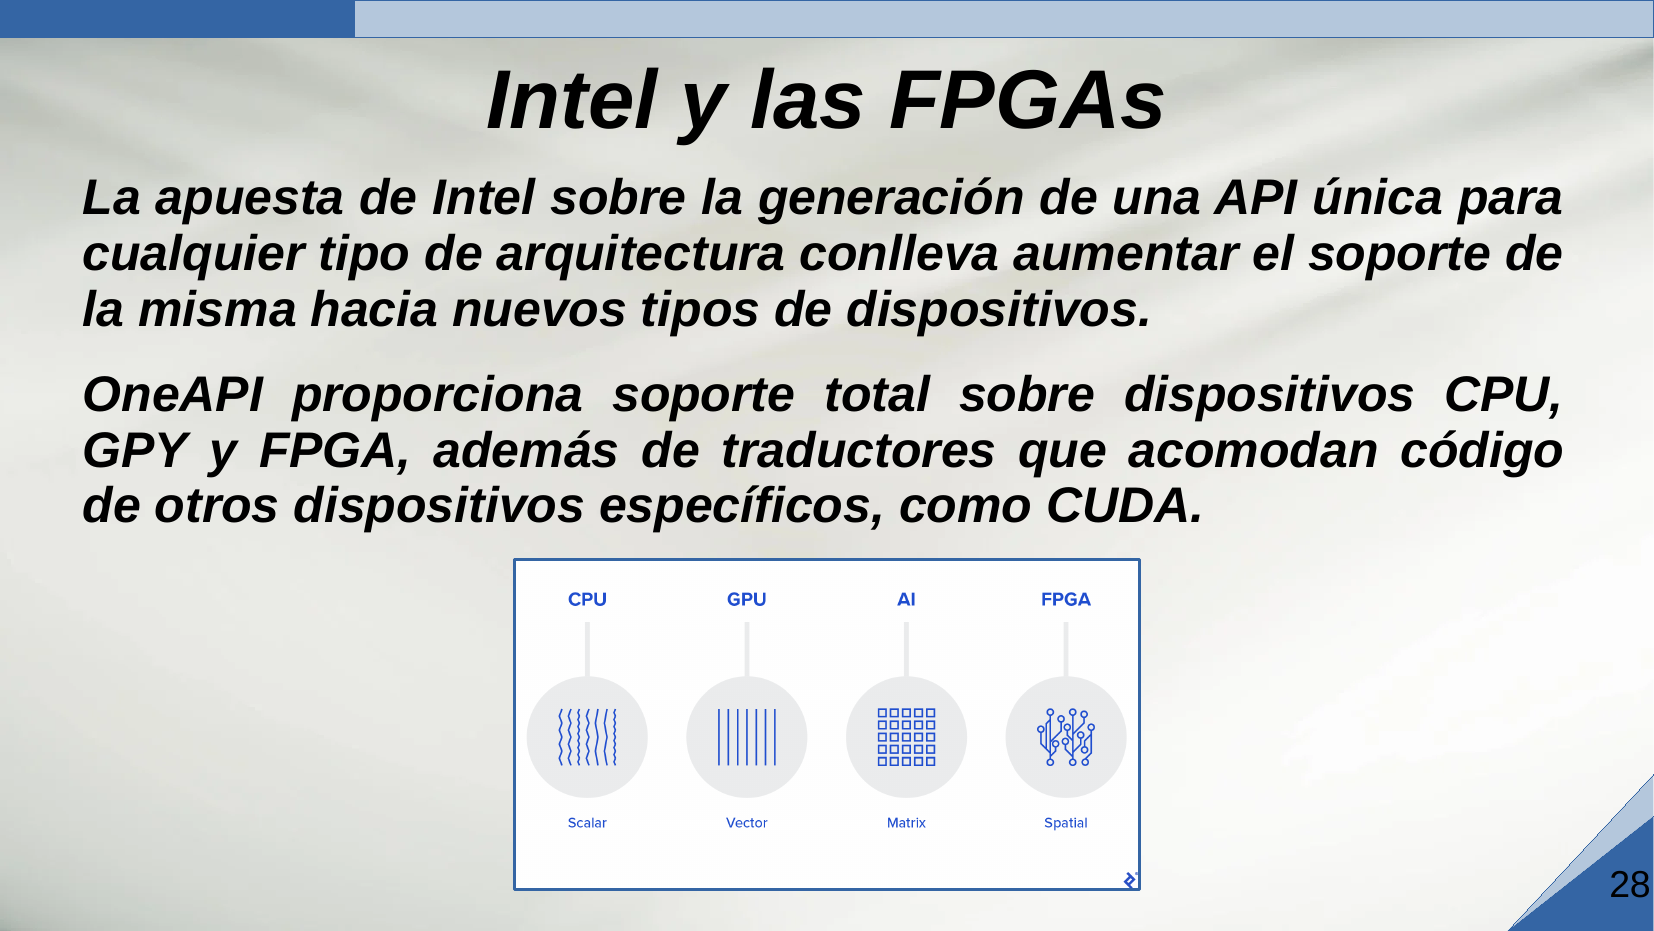

Intel y las FPGAs
# La apuesta de Intel sobre la generación de una API única para cualquier tipo de arquitectura conlleva aumentar el soporte de la misma hacia nuevos tipos de dispositivos.
OneAPI proporciona soporte total sobre dispositivos CPU, GPY y FPGA, además de traductores que acomodan código de otros dispositivos específicos, como CUDA.